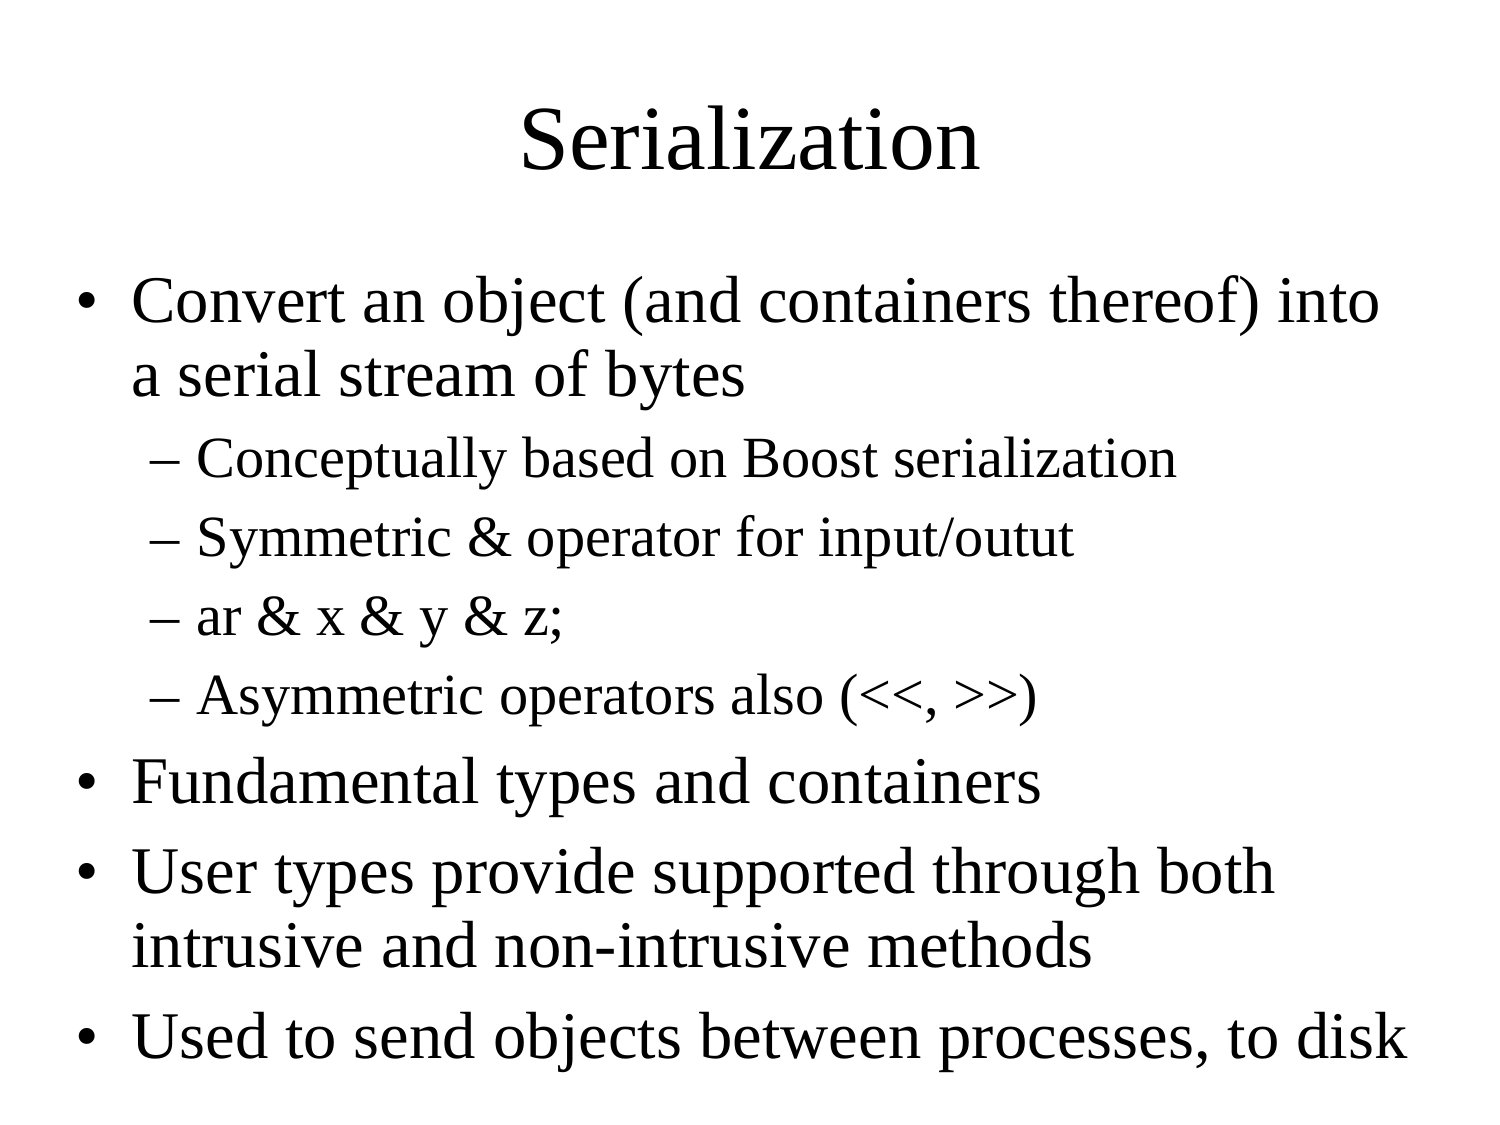

# Serialization
Convert an object (and containers thereof) into a serial stream of bytes
Conceptually based on Boost serialization
Symmetric & operator for input/outut
ar & x & y & z;
Asymmetric operators also (<<, >>)
Fundamental types and containers
User types provide supported through both intrusive and non-intrusive methods
Used to send objects between processes, to disk